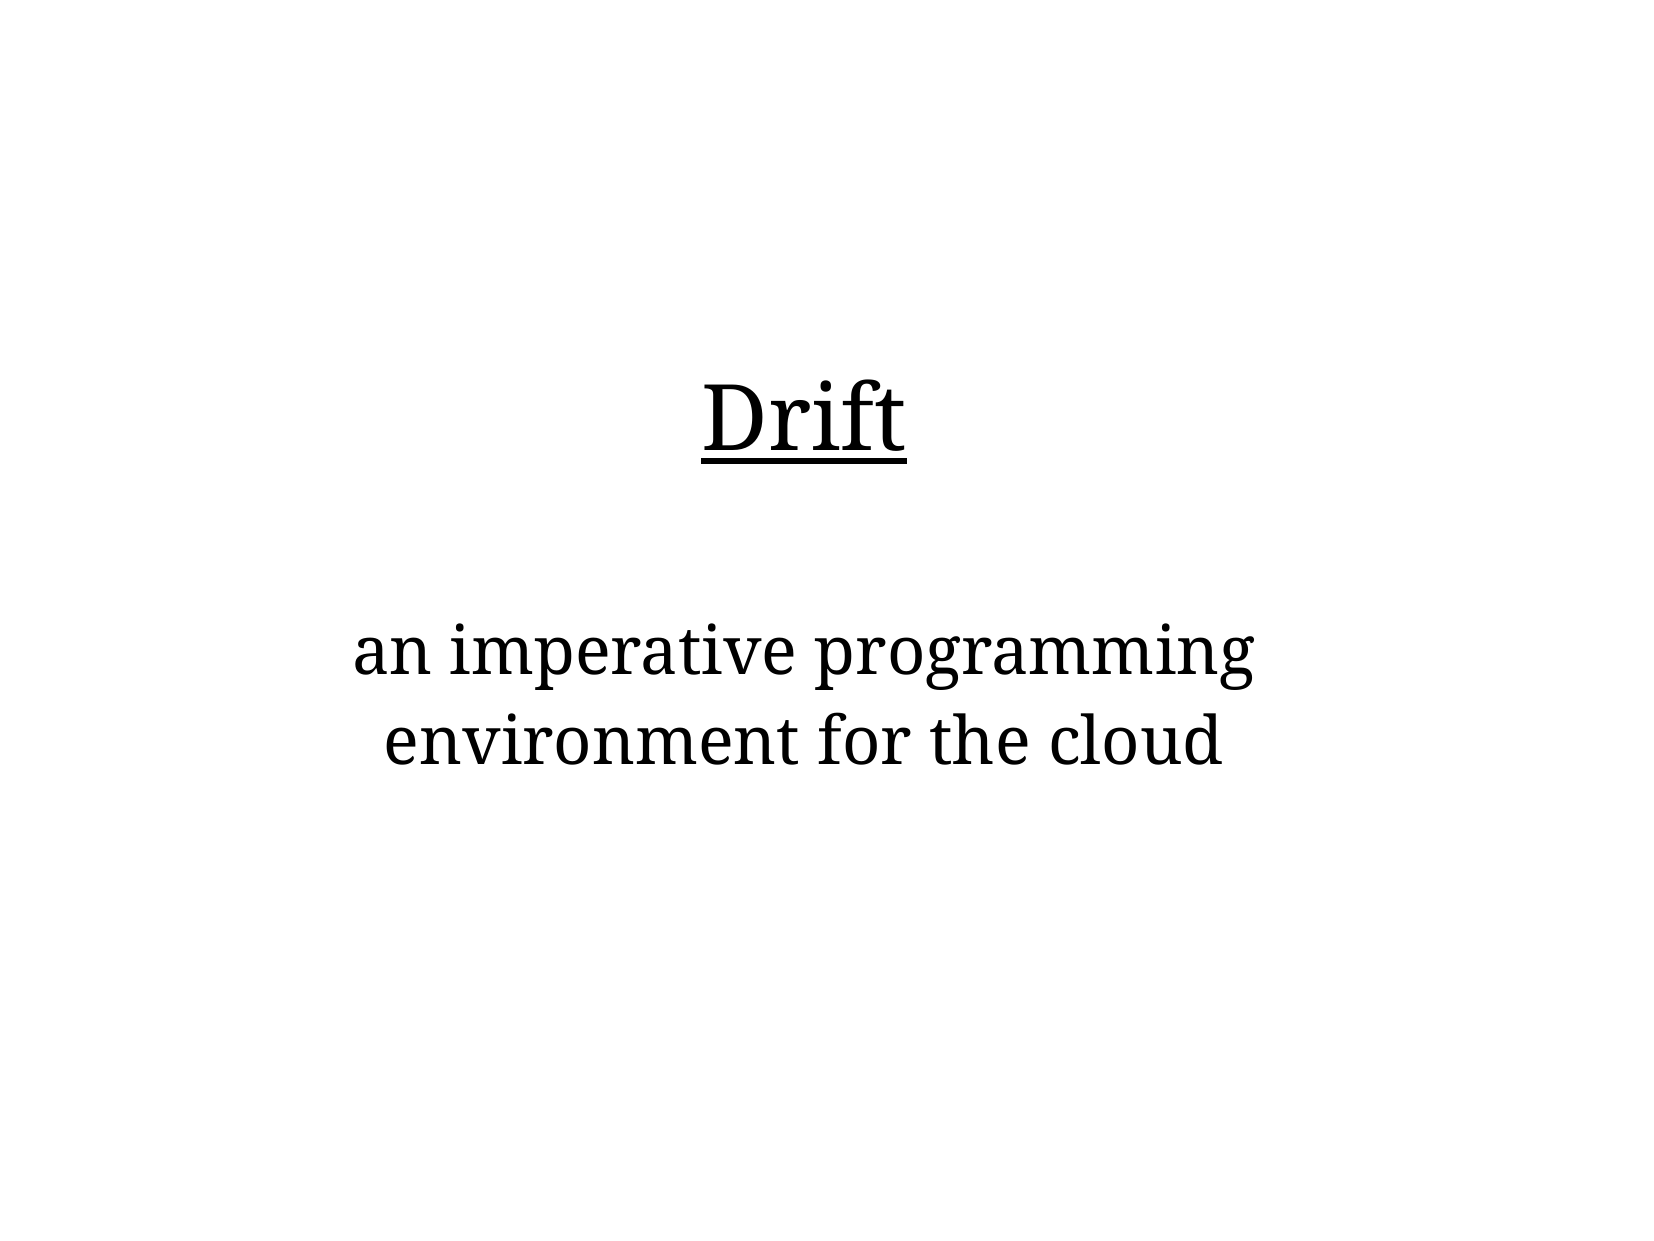

# Drift an imperative programming environment for the cloud